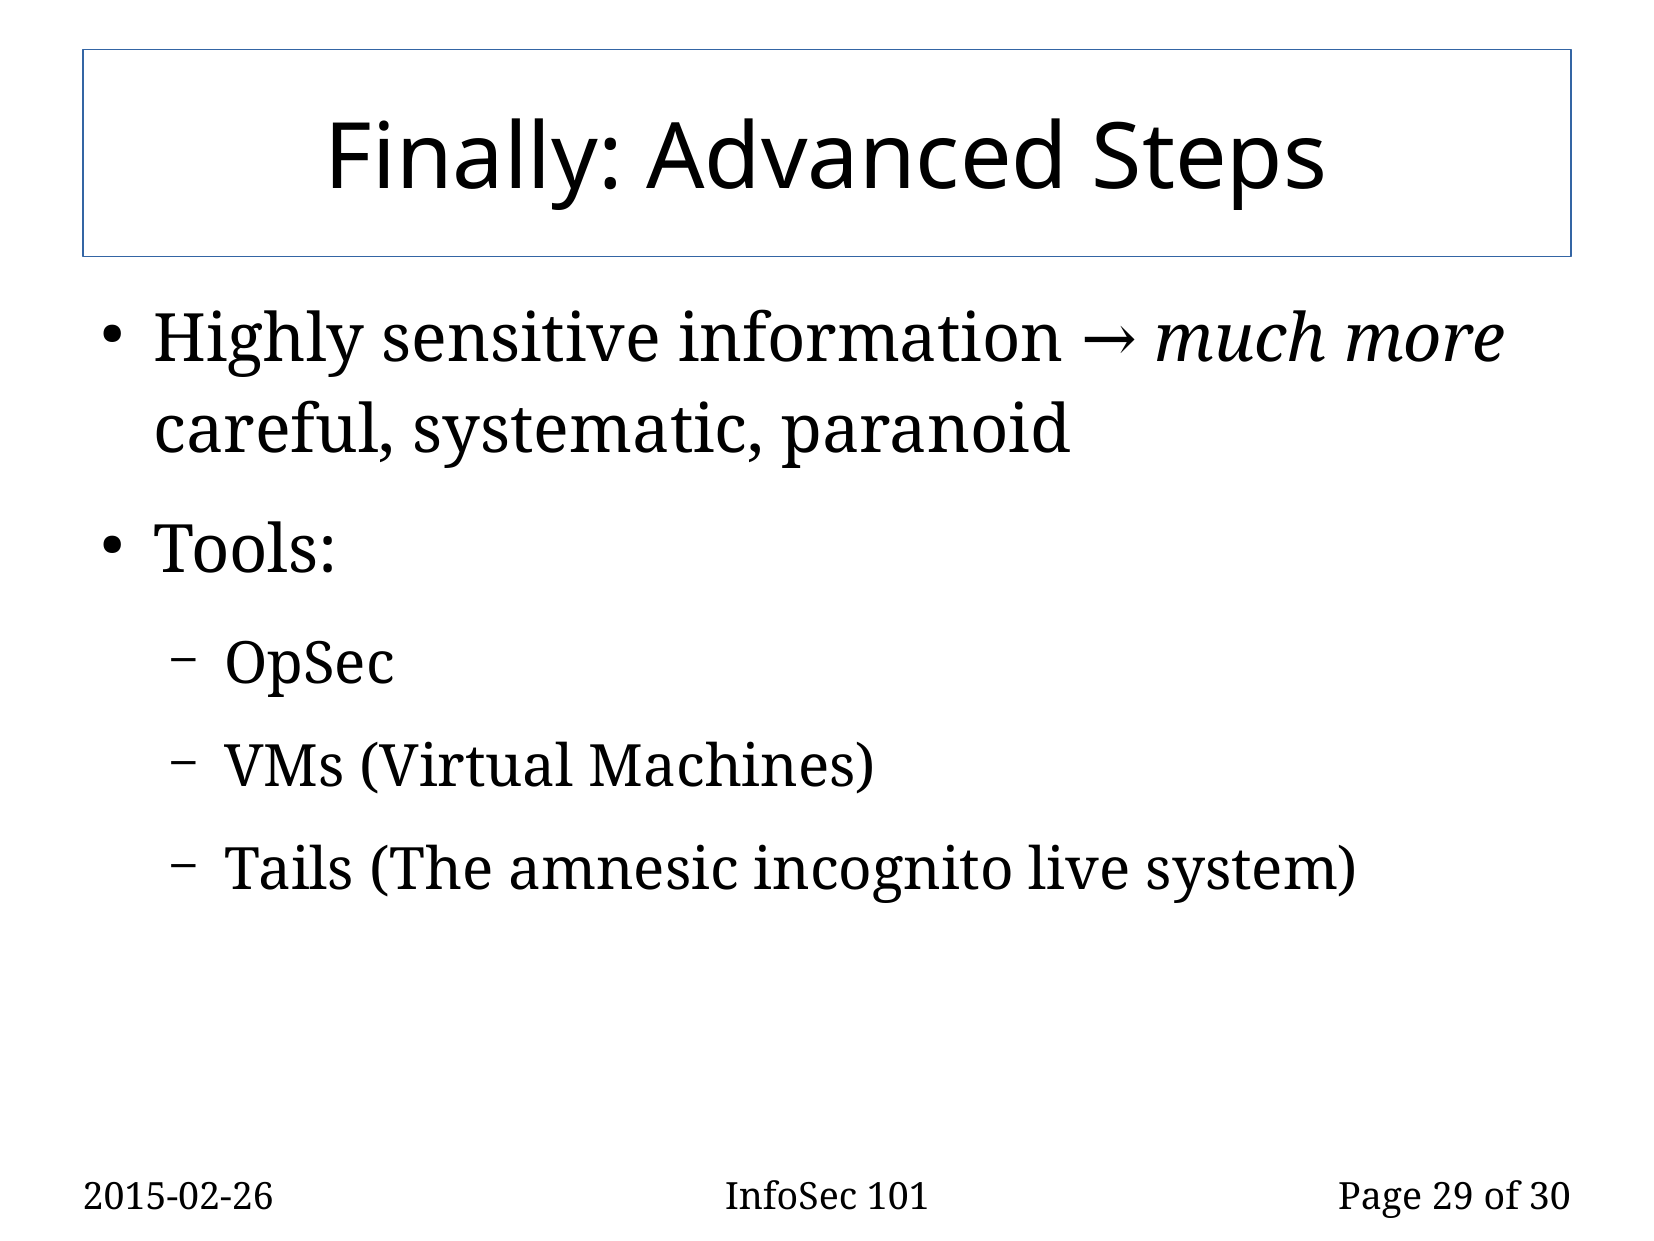

# Finally: Advanced Steps
Highly sensitive information → much more careful, systematic, paranoid
Tools:
OpSec
VMs (Virtual Machines)
Tails (The amnesic incognito live system)
2015-02-26
InfoSec 101
29